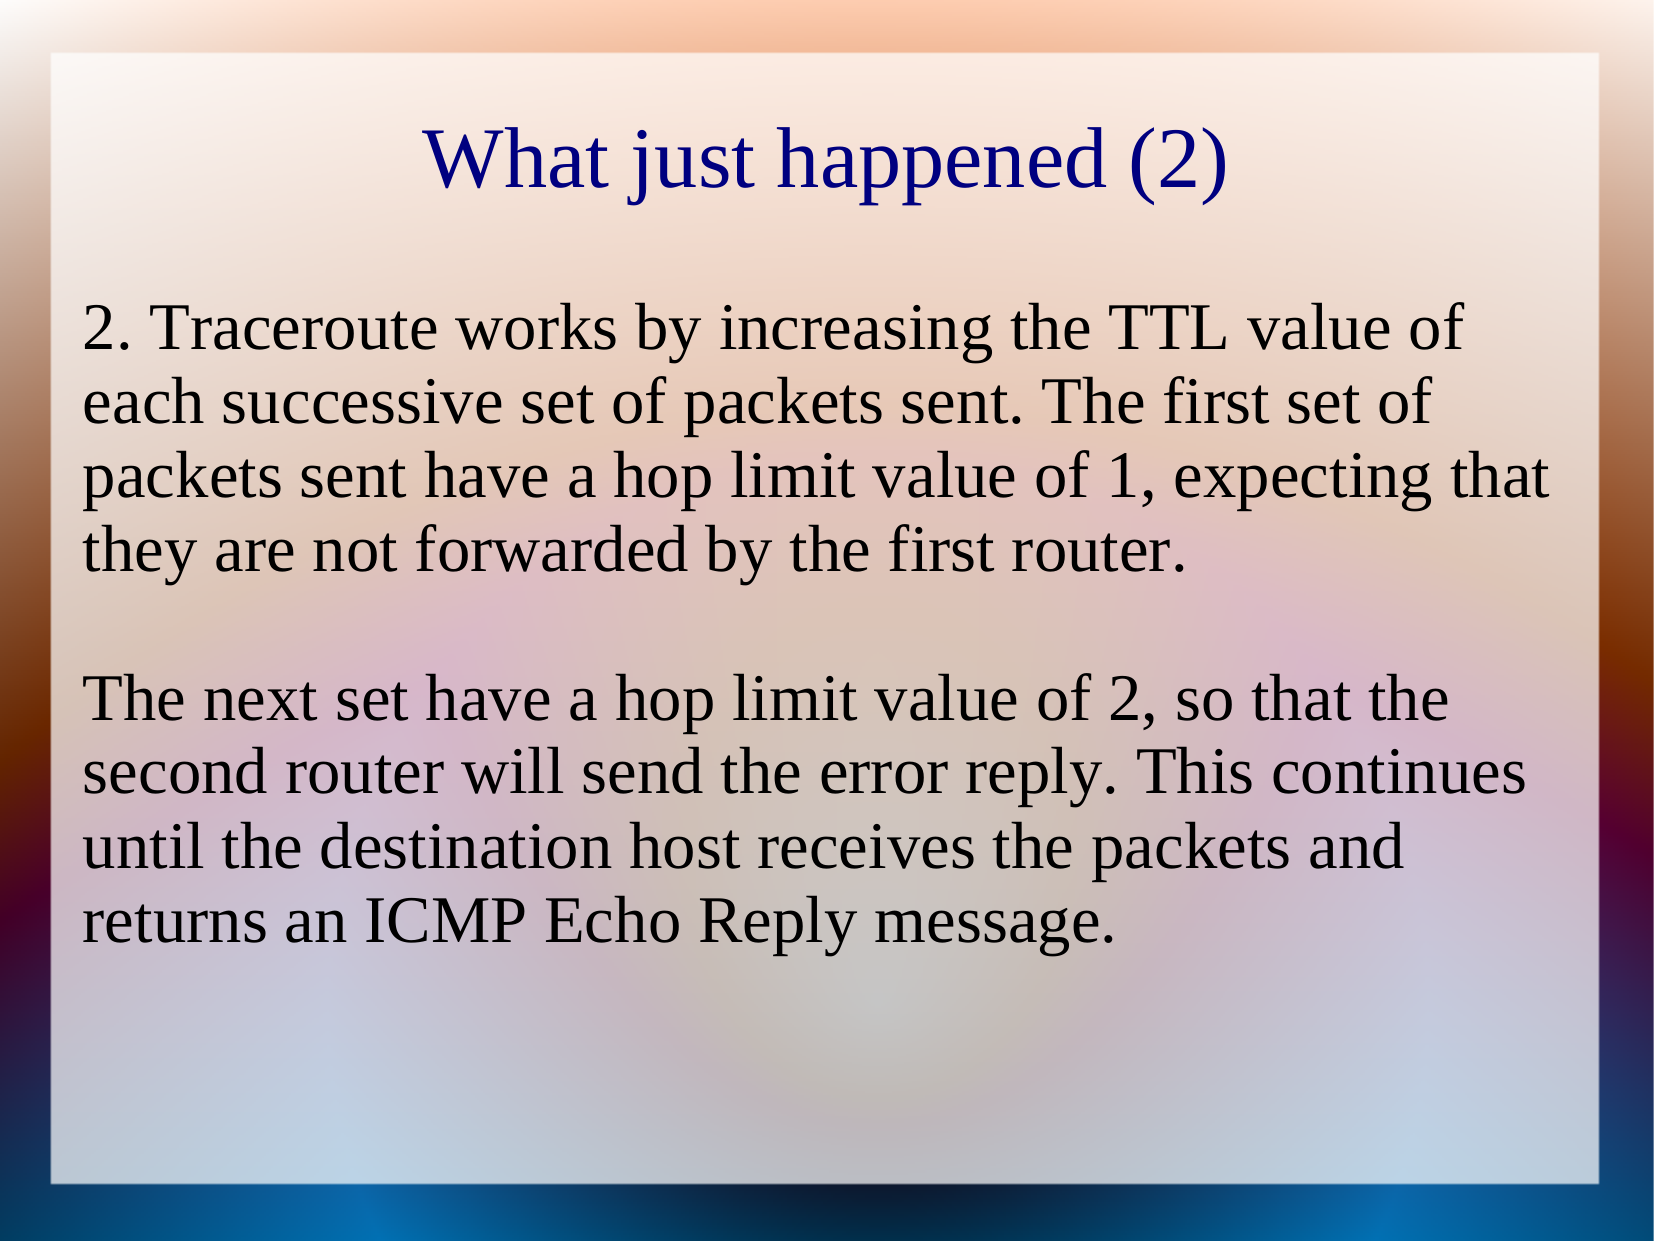

# What just happened (2)
2. Traceroute works by increasing the TTL value of each successive set of packets sent. The first set of packets sent have a hop limit value of 1, expecting that they are not forwarded by the first router.
The next set have a hop limit value of 2, so that the second router will send the error reply. This continues until the destination host receives the packets and returns an ICMP Echo Reply message.